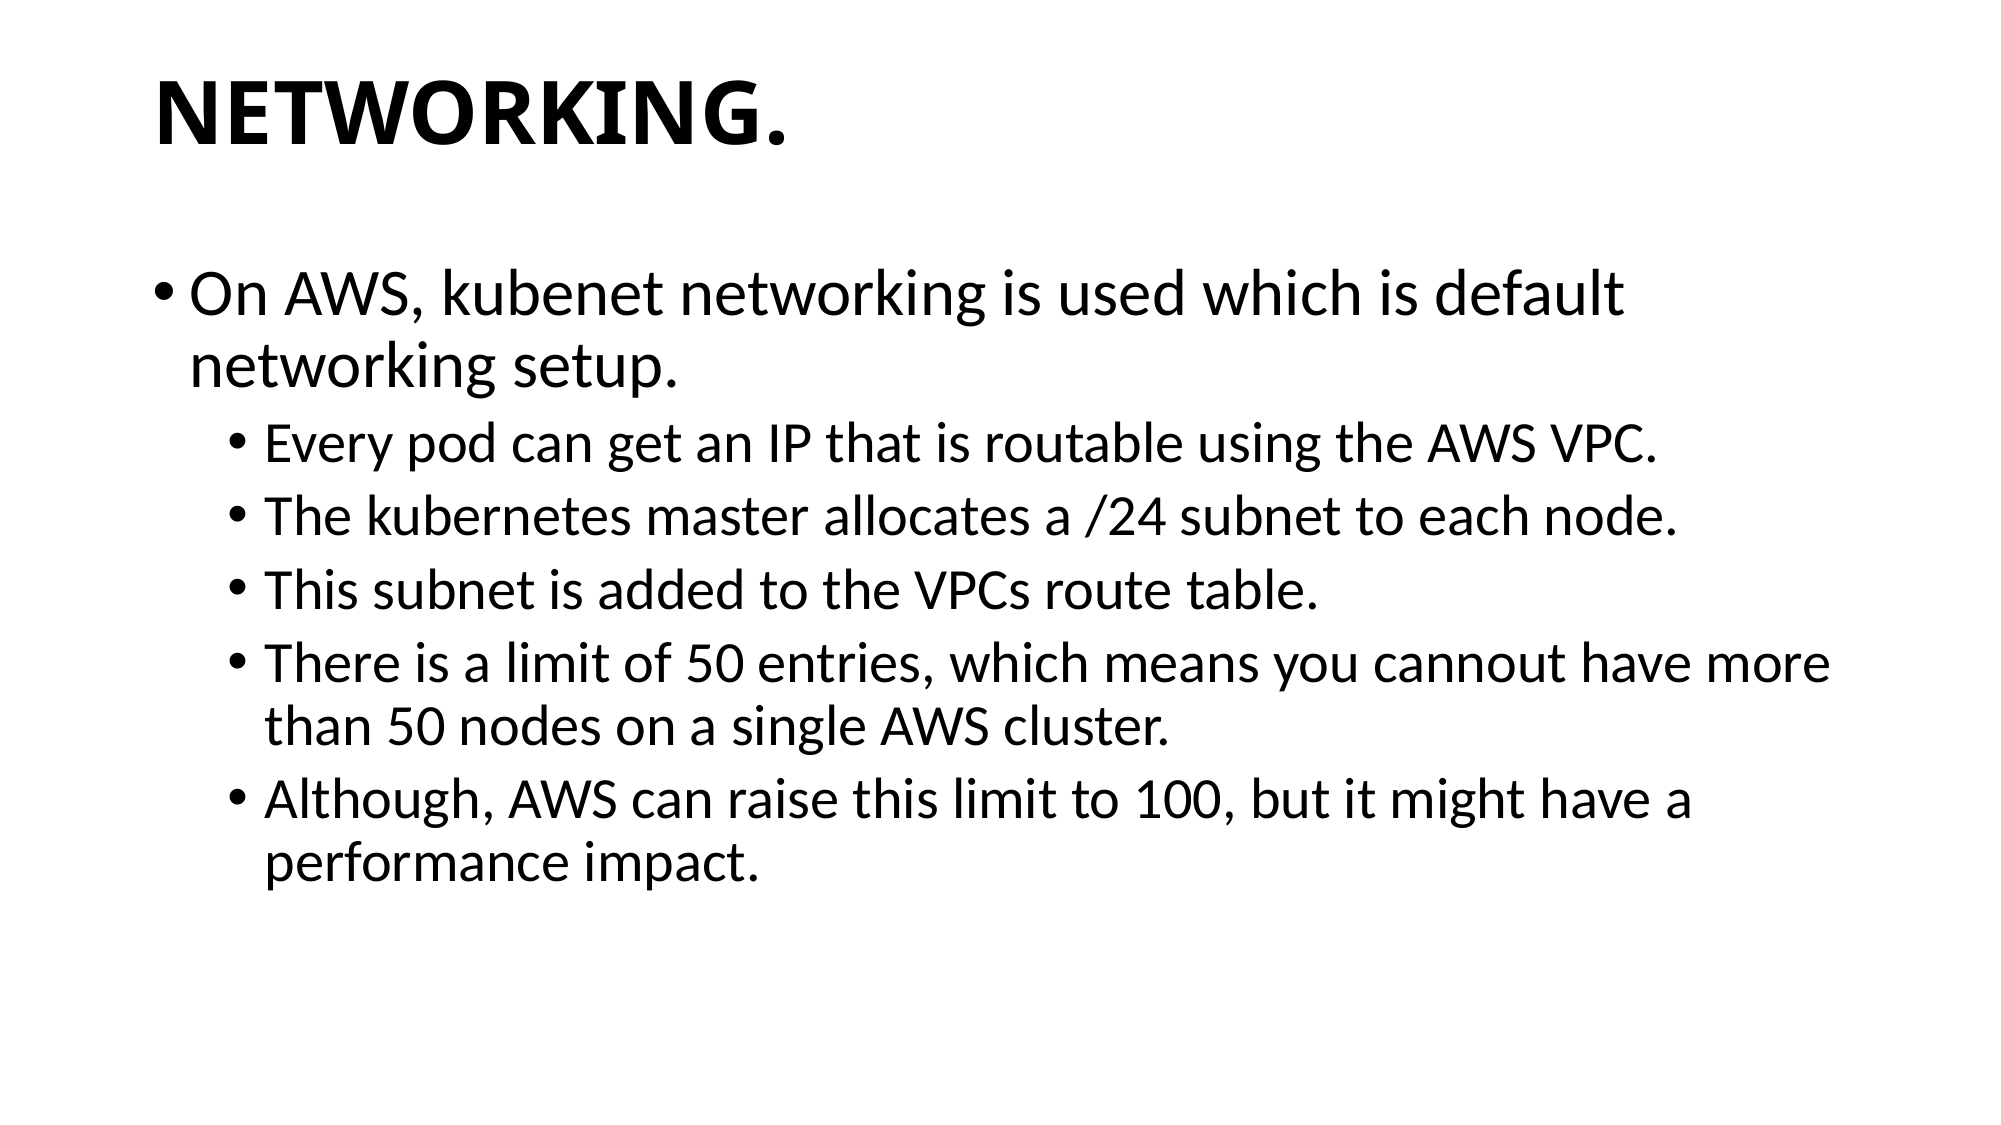

# NETWORKING.
On AWS, kubenet networking is used which is default networking setup.
Every pod can get an IP that is routable using the AWS VPC.
The kubernetes master allocates a /24 subnet to each node.
This subnet is added to the VPCs route table.
There is a limit of 50 entries, which means you cannout have more than 50 nodes on a single AWS cluster.
Although, AWS can raise this limit to 100, but it might have a performance impact.